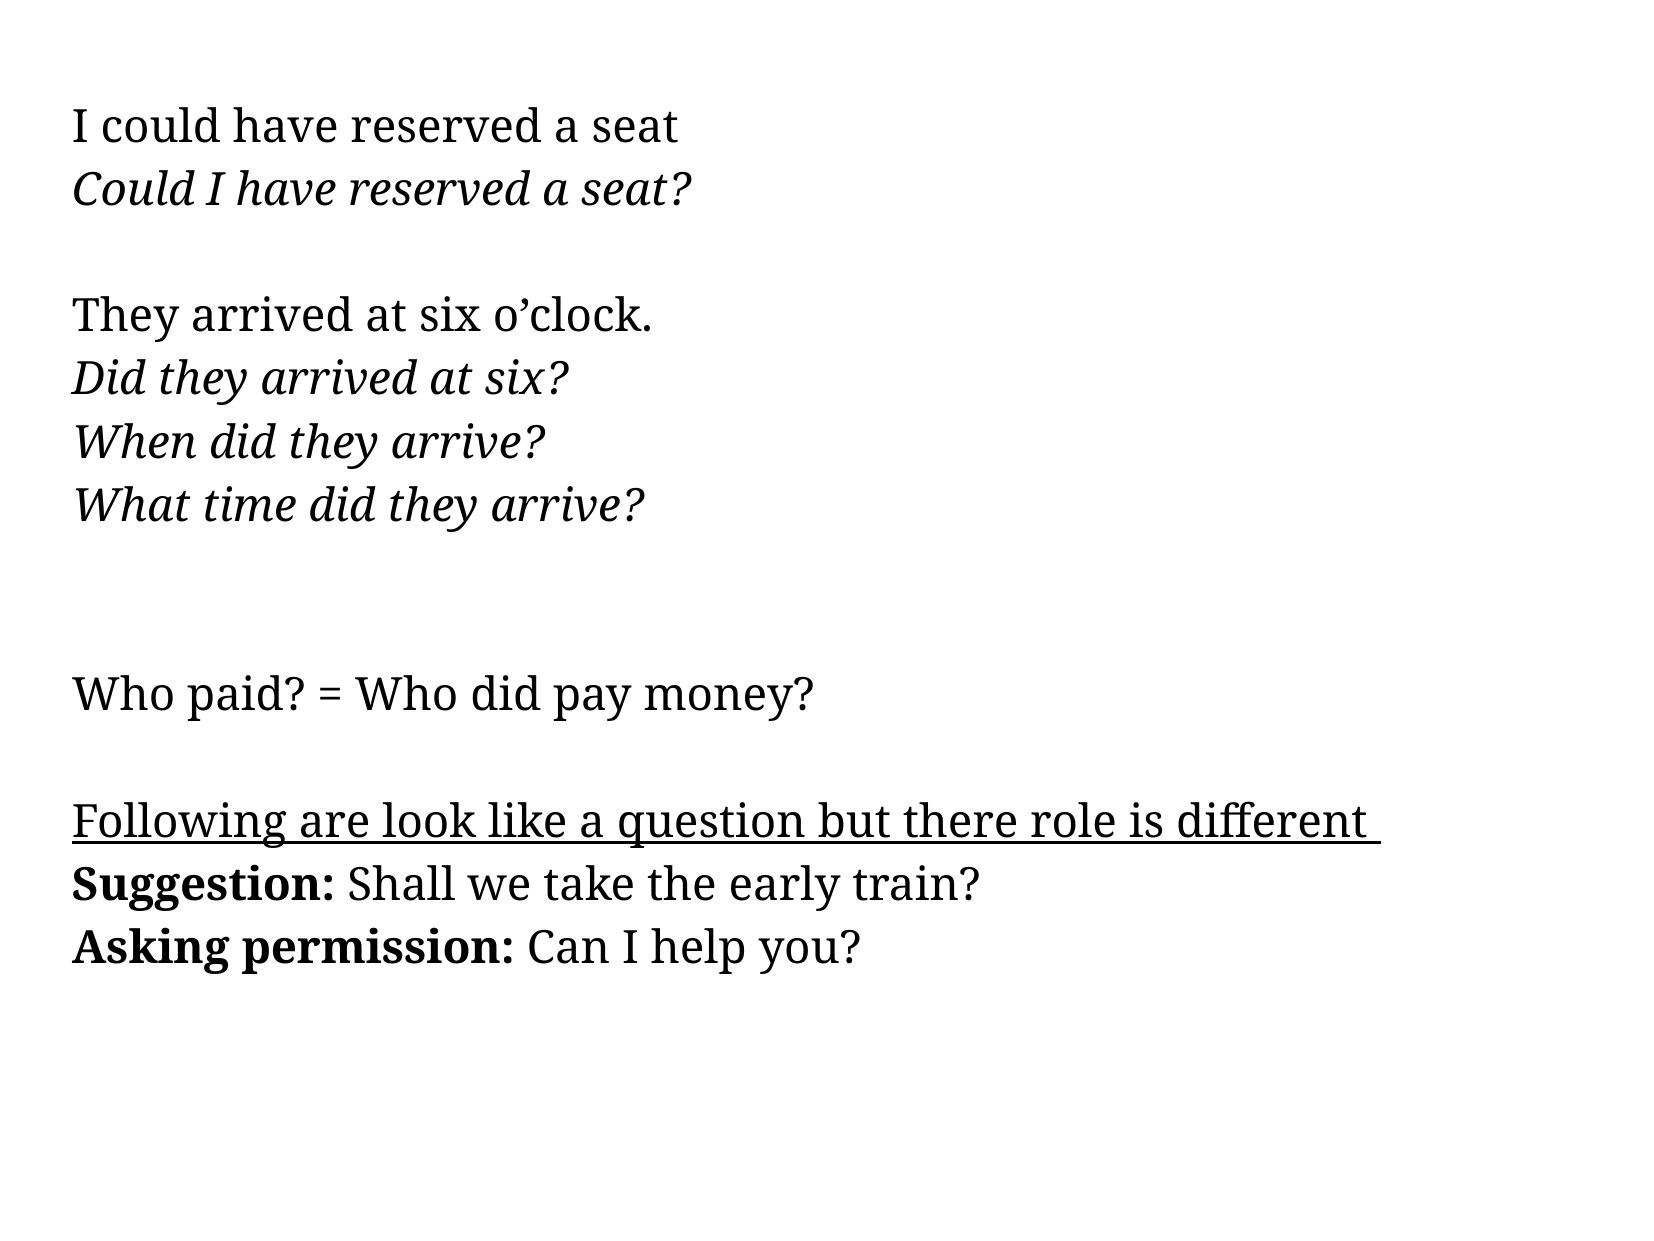

I could have reserved a seat
Could I have reserved a seat?
They arrived at six o’clock.
Did they arrived at six?
When did they arrive?
What time did they arrive?
Who paid? = Who did pay money?
Following are look like a question but there role is different
Suggestion: Shall we take the early train?
Asking permission: Can I help you?